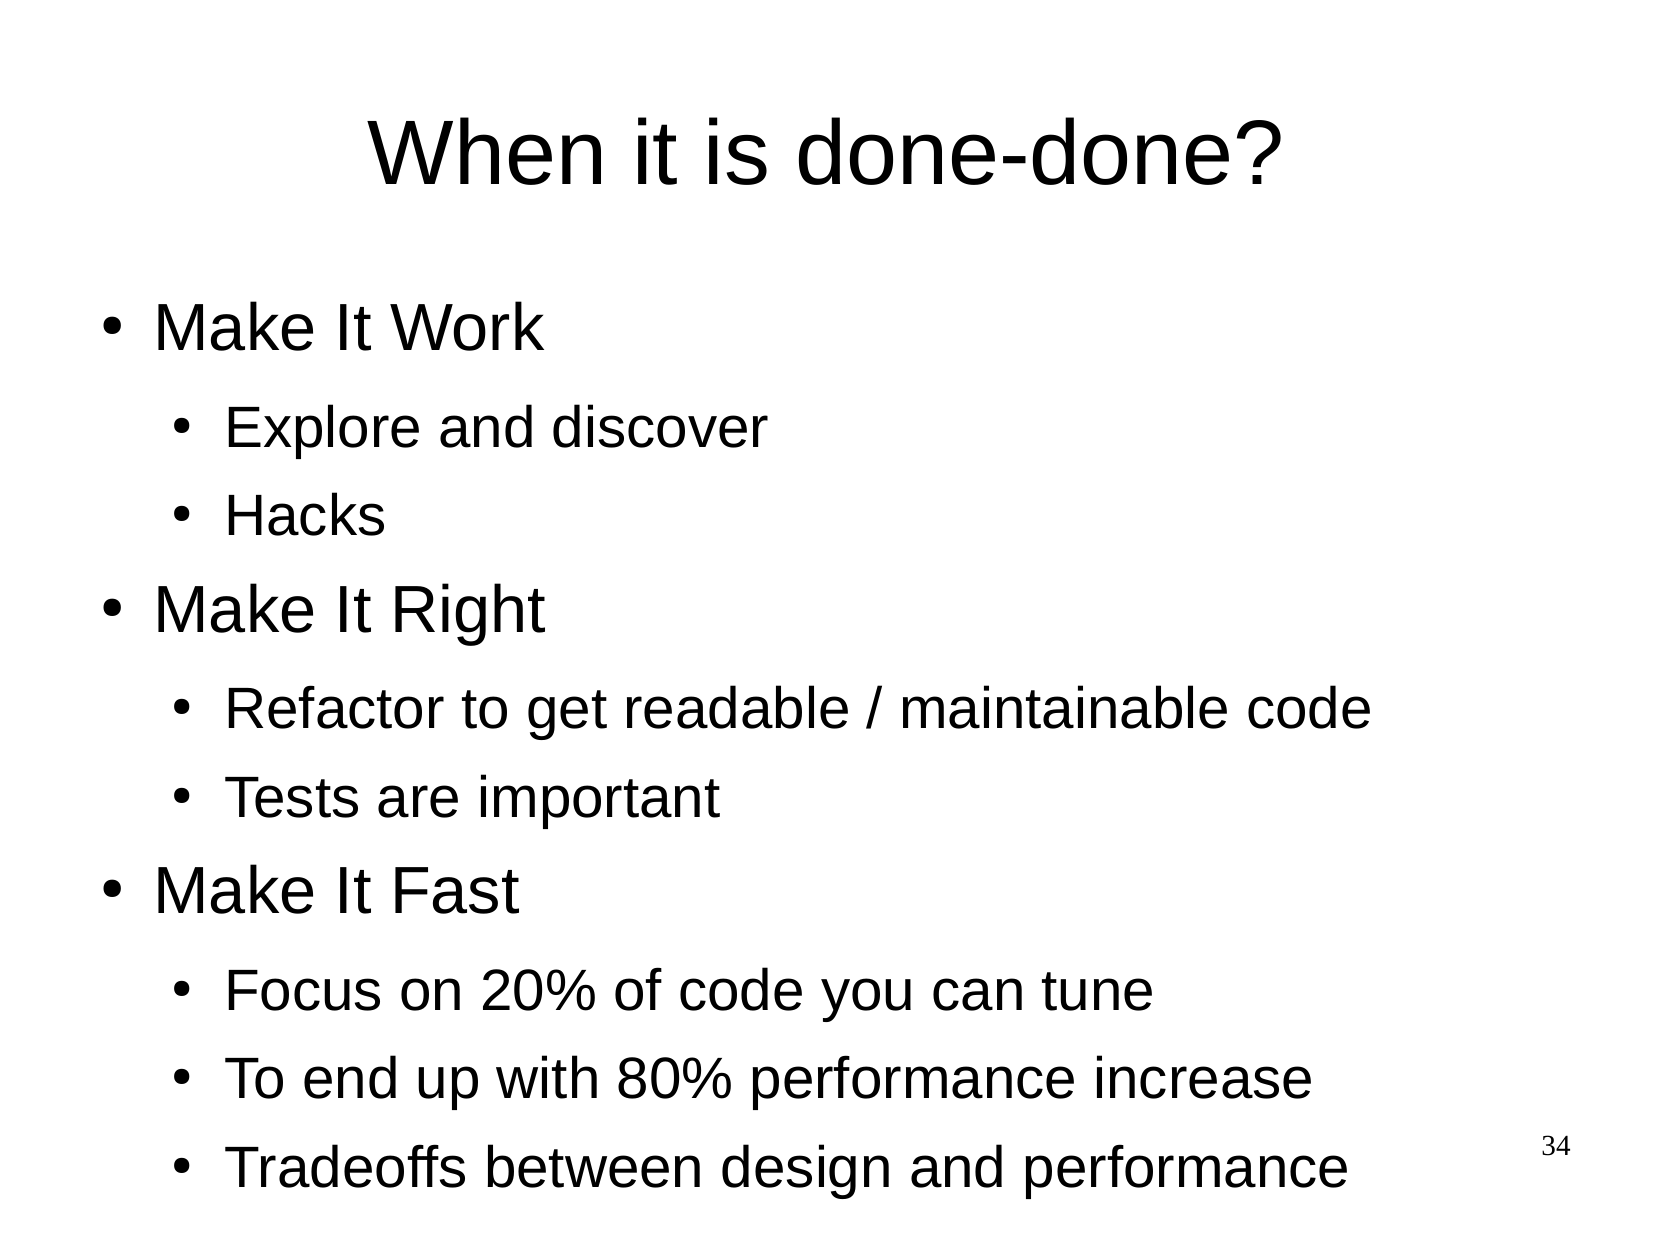

# When it is done-done?
Make It Work
Explore and discover
Hacks
Make It Right
Refactor to get readable / maintainable code
Tests are important
Make It Fast
Focus on 20% of code you can tune
To end up with 80% performance increase
Tradeoffs between design and performance
34